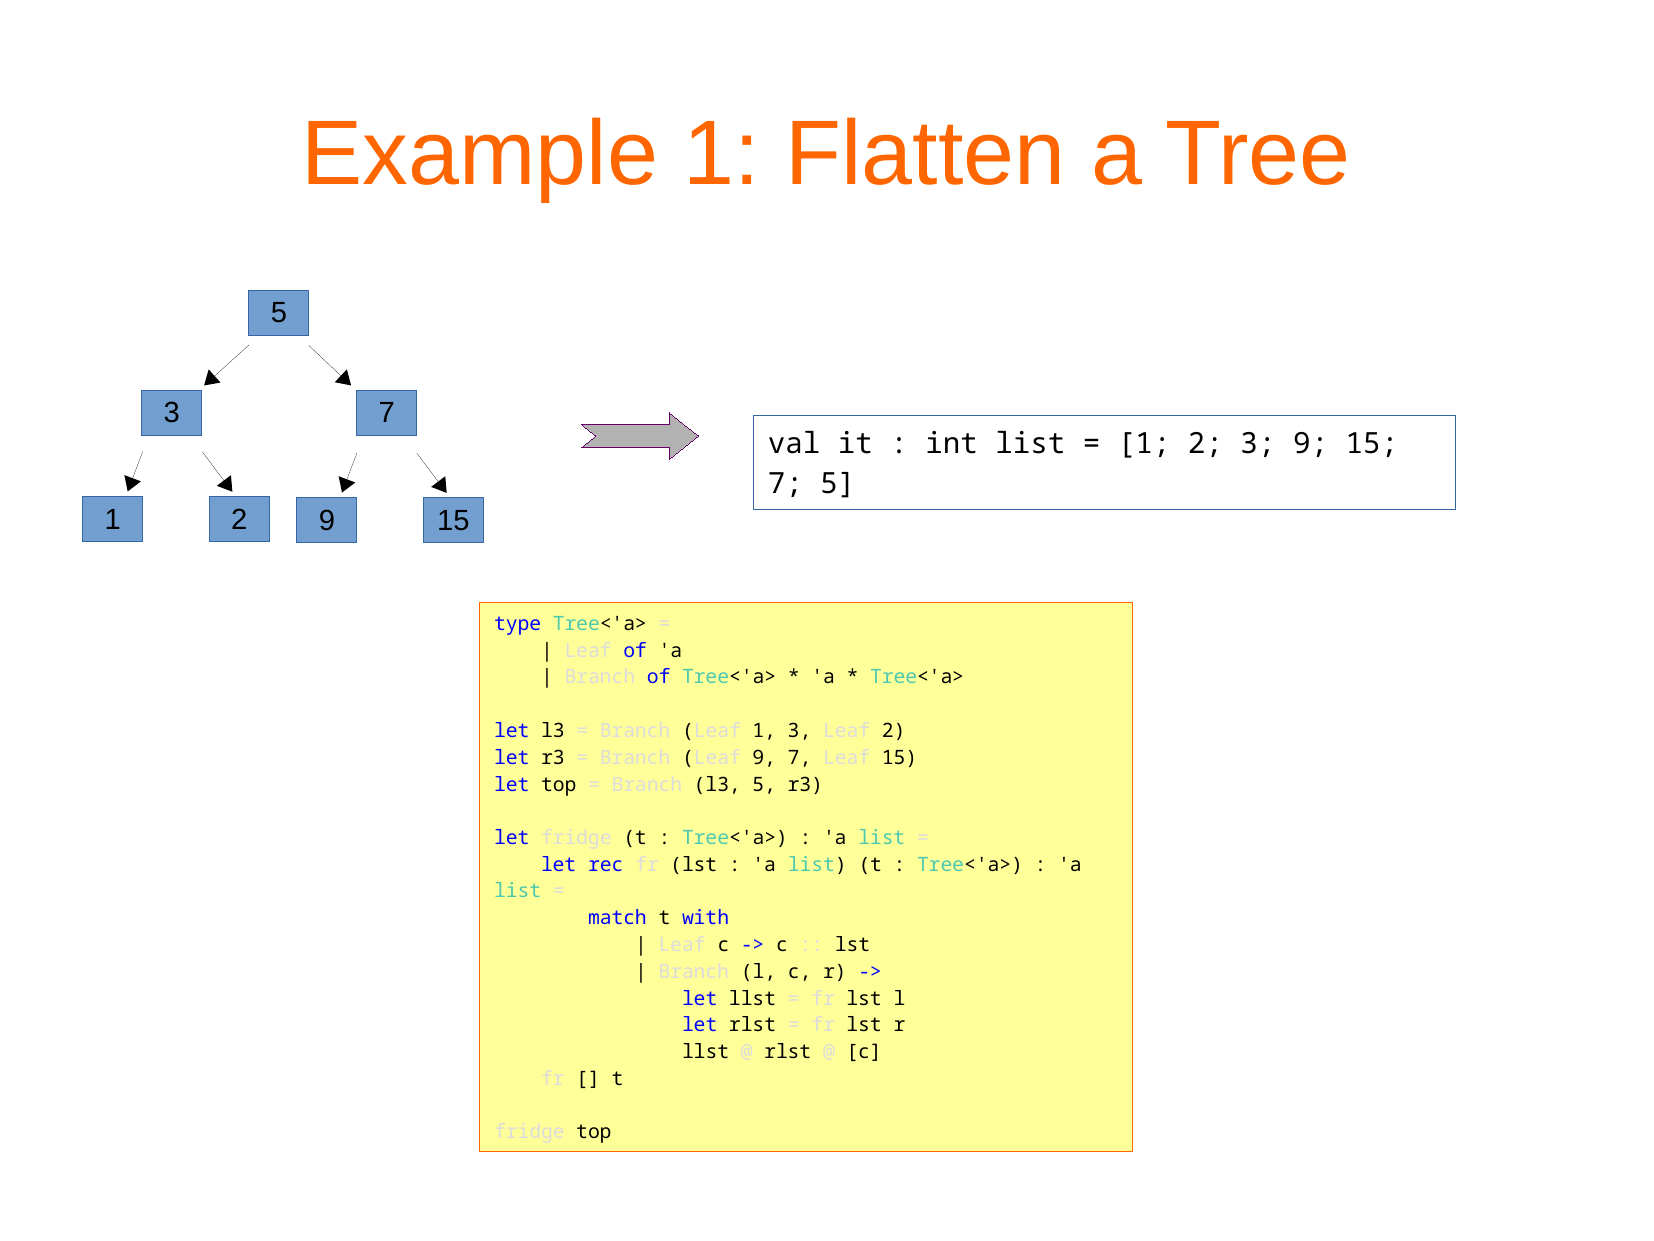

# Example 1: Flatten a Tree
5
3
7
1
2
9
15
val it : int list = [1; 2; 3; 9; 15; 7; 5]
type Tree<'a> =
 | Leaf of 'a
 | Branch of Tree<'a> * 'a * Tree<'a>
let l3 = Branch (Leaf 1, 3, Leaf 2)
let r3 = Branch (Leaf 9, 7, Leaf 15)
let top = Branch (l3, 5, r3)
let fridge (t : Tree<'a>) : 'a list =
 let rec fr (lst : 'a list) (t : Tree<'a>) : 'a list =
 match t with
 | Leaf c -> c :: lst
 | Branch (l, c, r) ->
 let llst = fr lst l
 let rlst = fr lst r
 llst @ rlst @ [c]
 fr [] t
fridge top